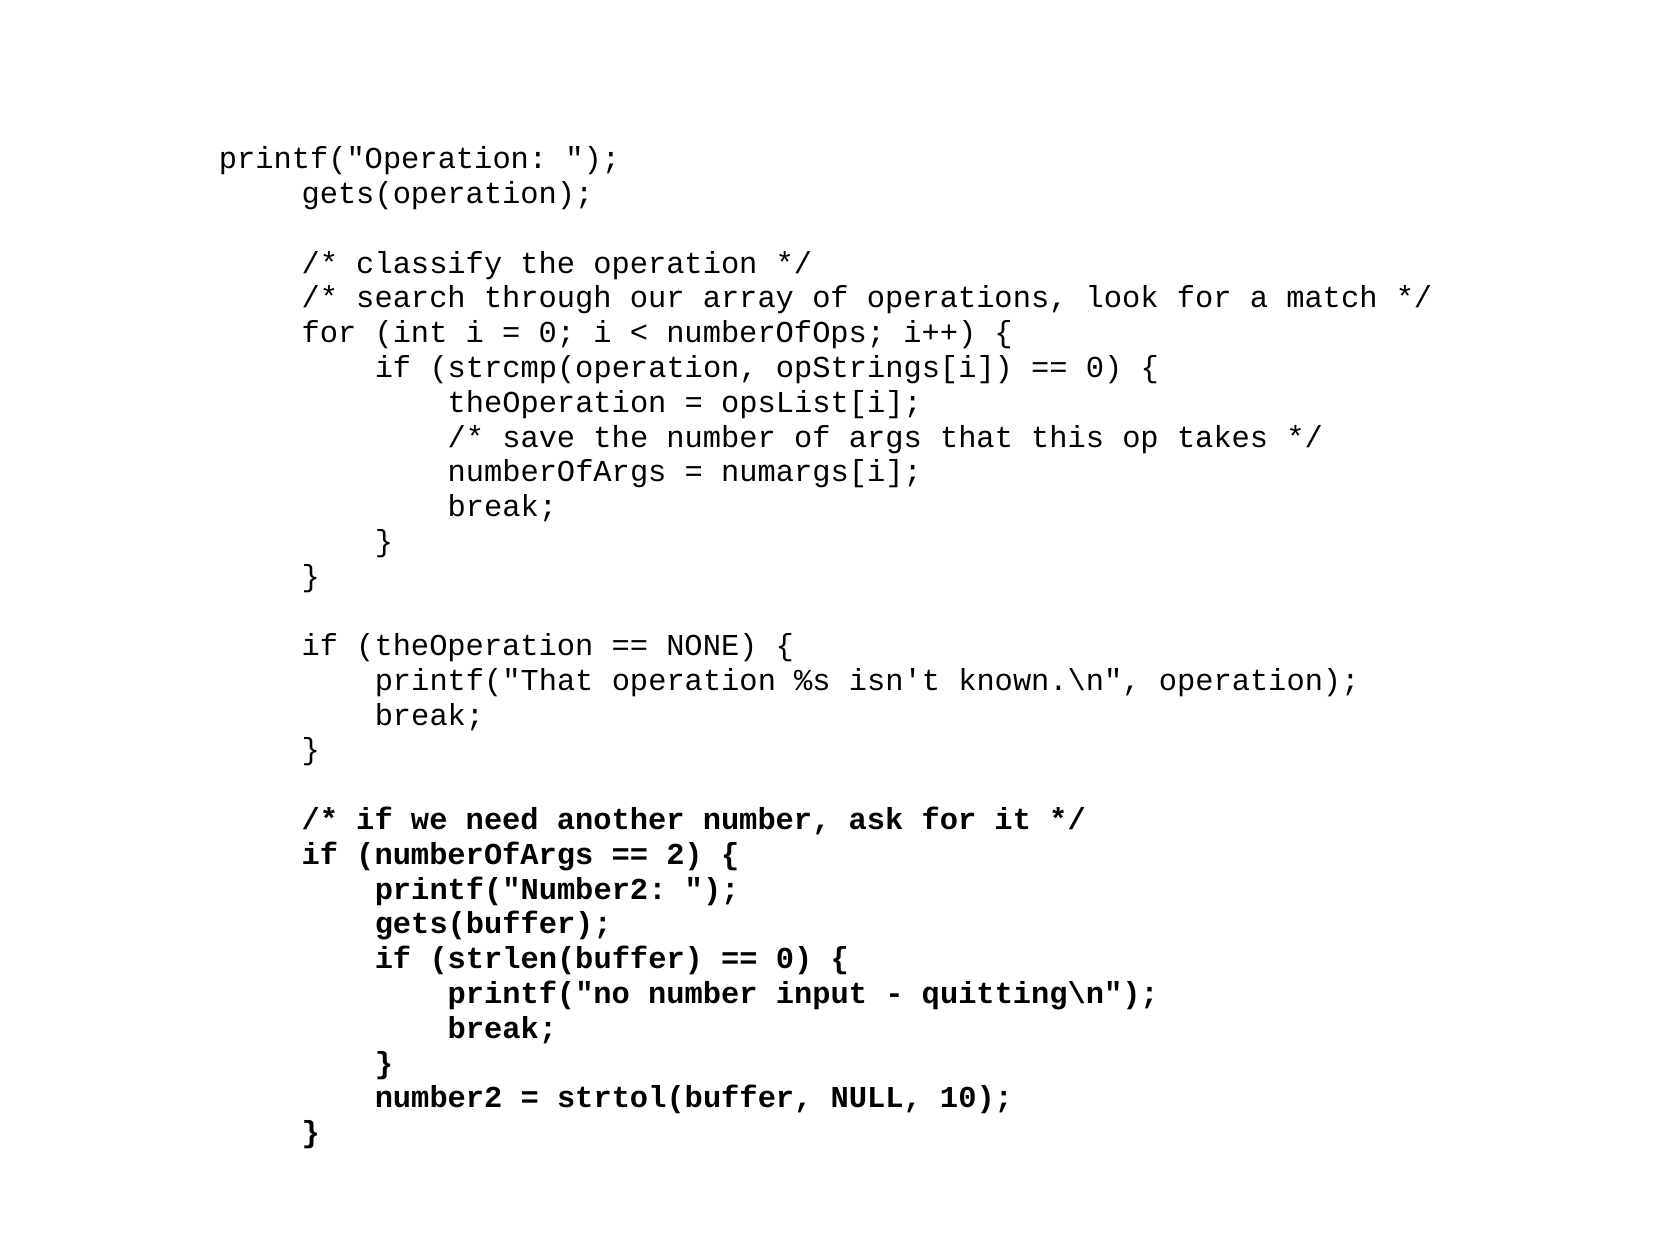

# printf("Operation: ");
 gets(operation);
 /* classify the operation */
 /* search through our array of operations, look for a match */
 for (int i = 0; i < numberOfOps; i++) {
 if (strcmp(operation, opStrings[i]) == 0) {
 theOperation = opsList[i];
 /* save the number of args that this op takes */
 numberOfArgs = numargs[i];
 break;
 }
 }
 if (theOperation == NONE) {
 printf("That operation %s isn't known.\n", operation);
 break;
 }
 /* if we need another number, ask for it */
 if (numberOfArgs == 2) {
 printf("Number2: ");
 gets(buffer);
 if (strlen(buffer) == 0) {
 printf("no number input - quitting\n");
 break;
 }
 number2 = strtol(buffer, NULL, 10);
 }